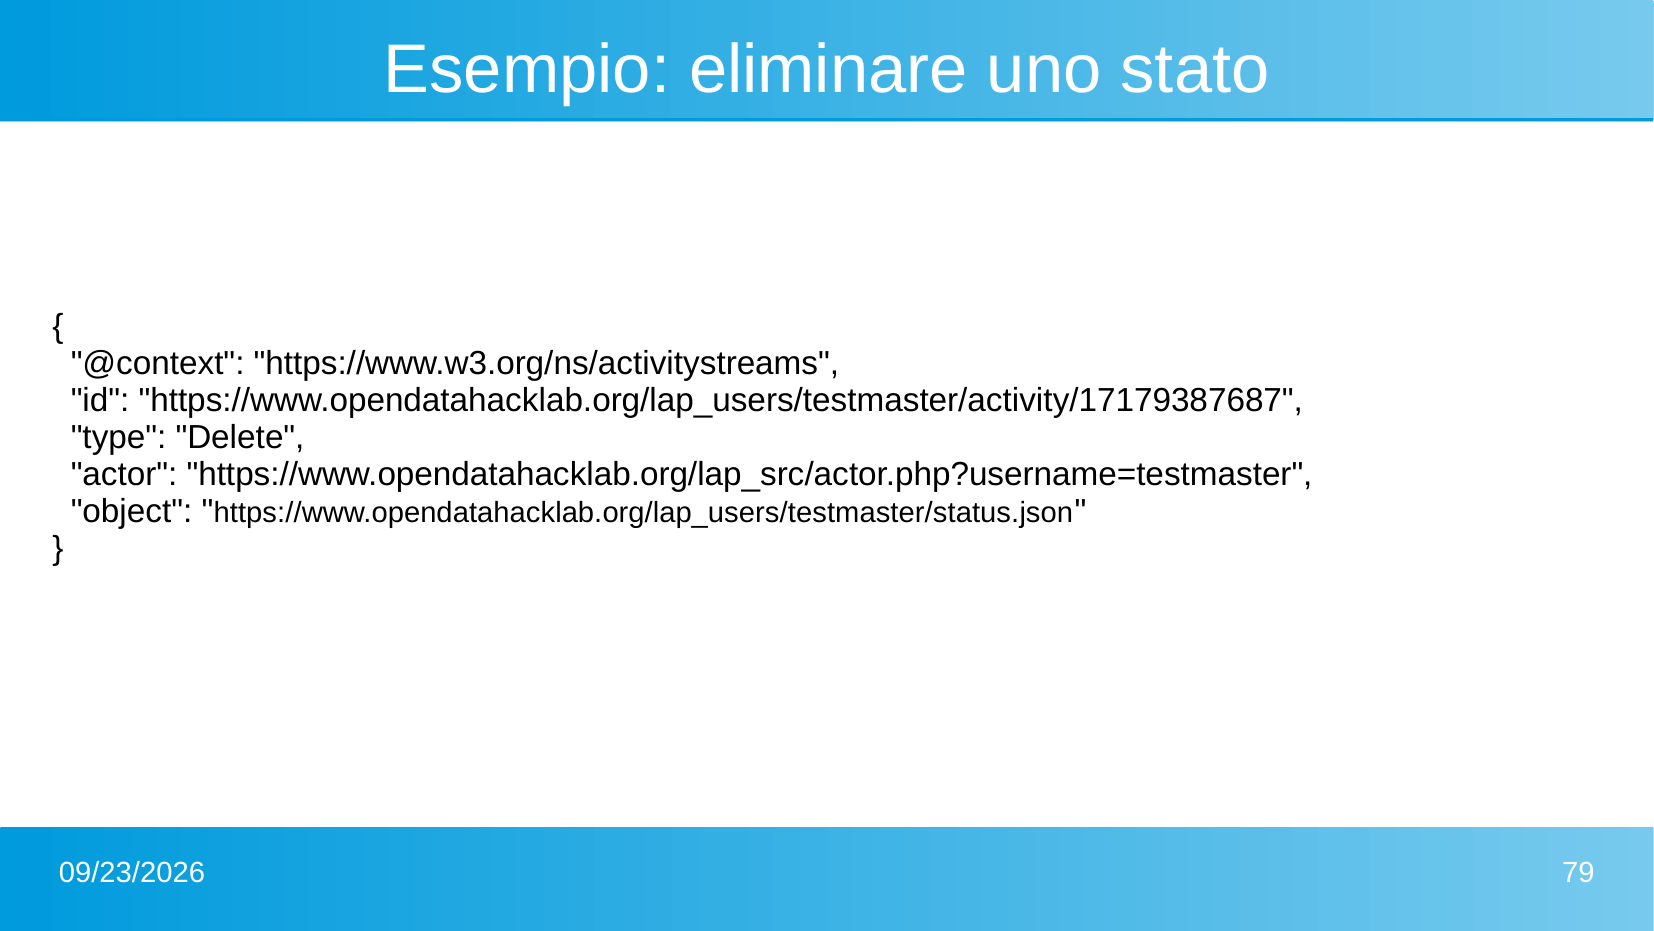

# Esempio: eliminare uno stato
{
 "@context": "https://www.w3.org/ns/activitystreams",
 "id": "https://www.opendatahacklab.org/lap_users/testmaster/activity/17179387687",
 "type": "Delete",
 "actor": "https://www.opendatahacklab.org/lap_src/actor.php?username=testmaster",
 "object": "https://www.opendatahacklab.org/lap_users/testmaster/status.json"
}
79